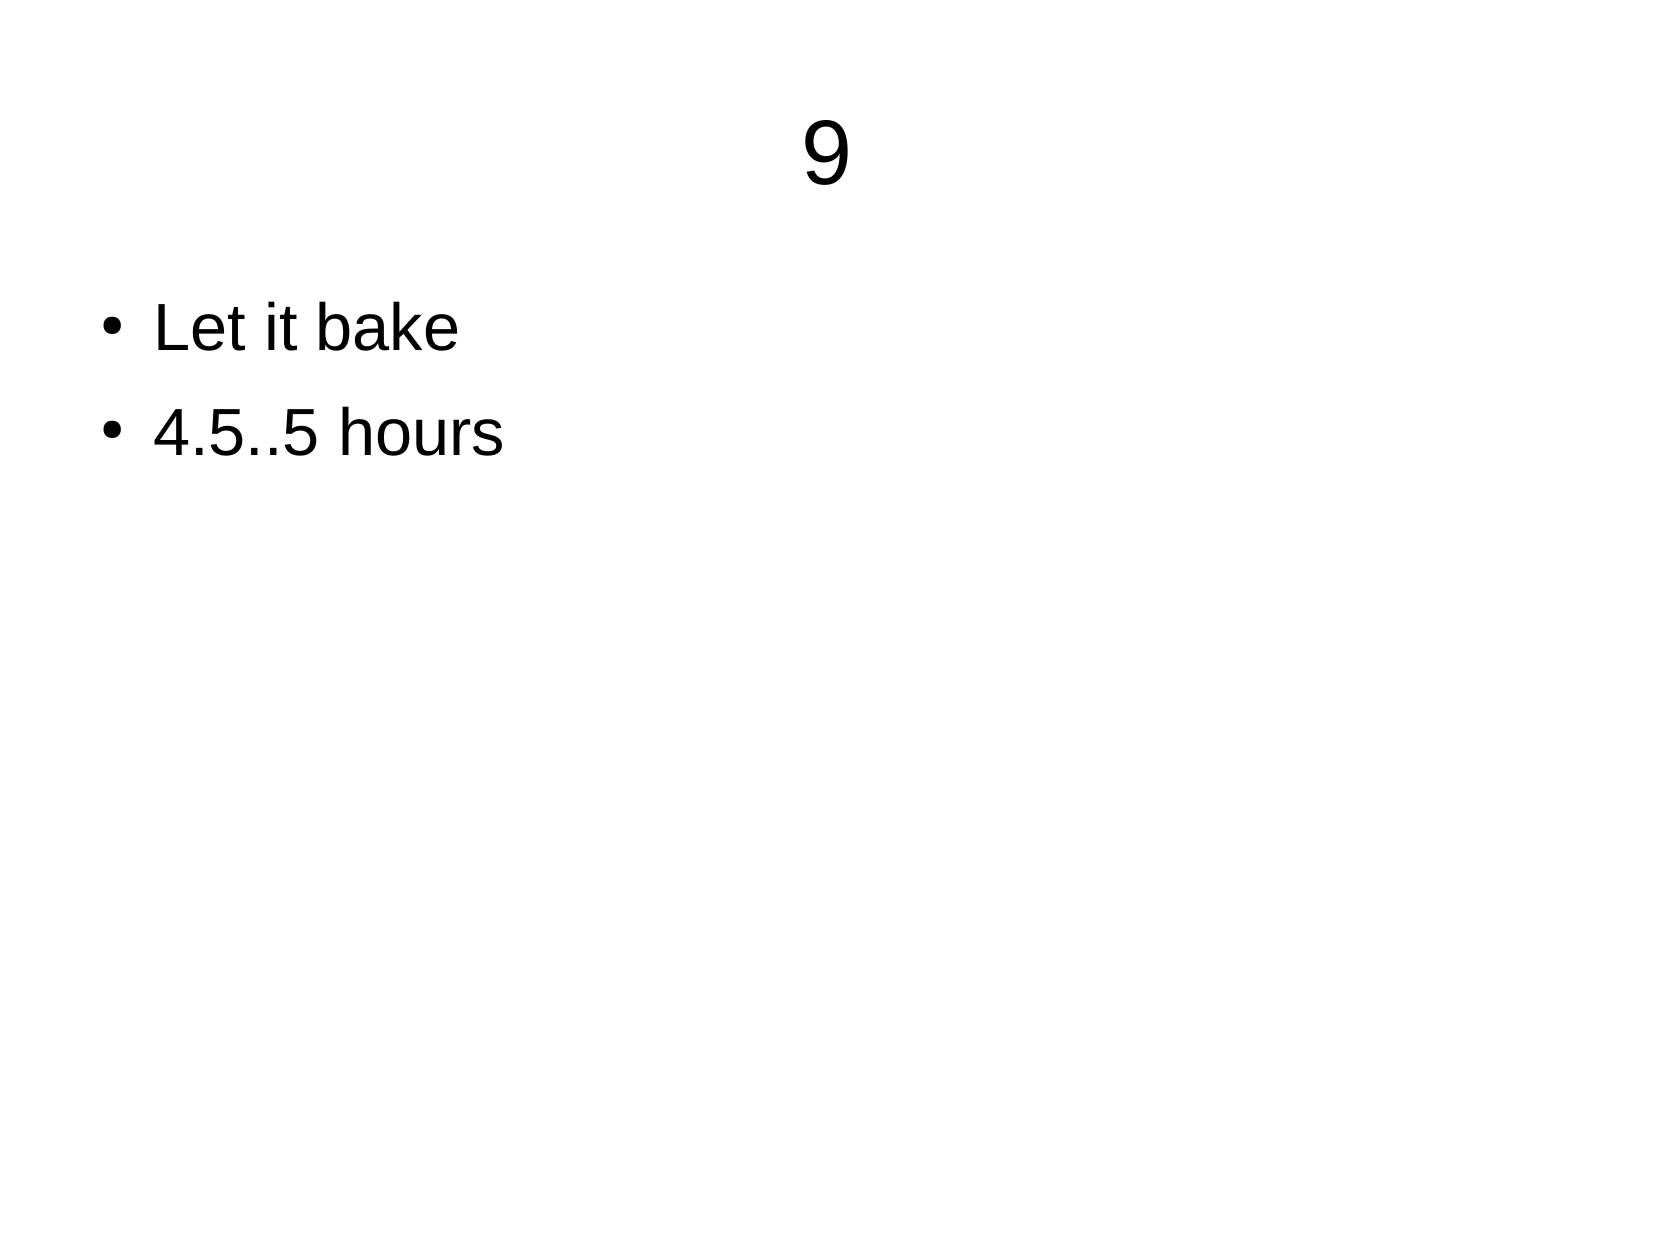

# 9
Let it bake
4.5..5 hours